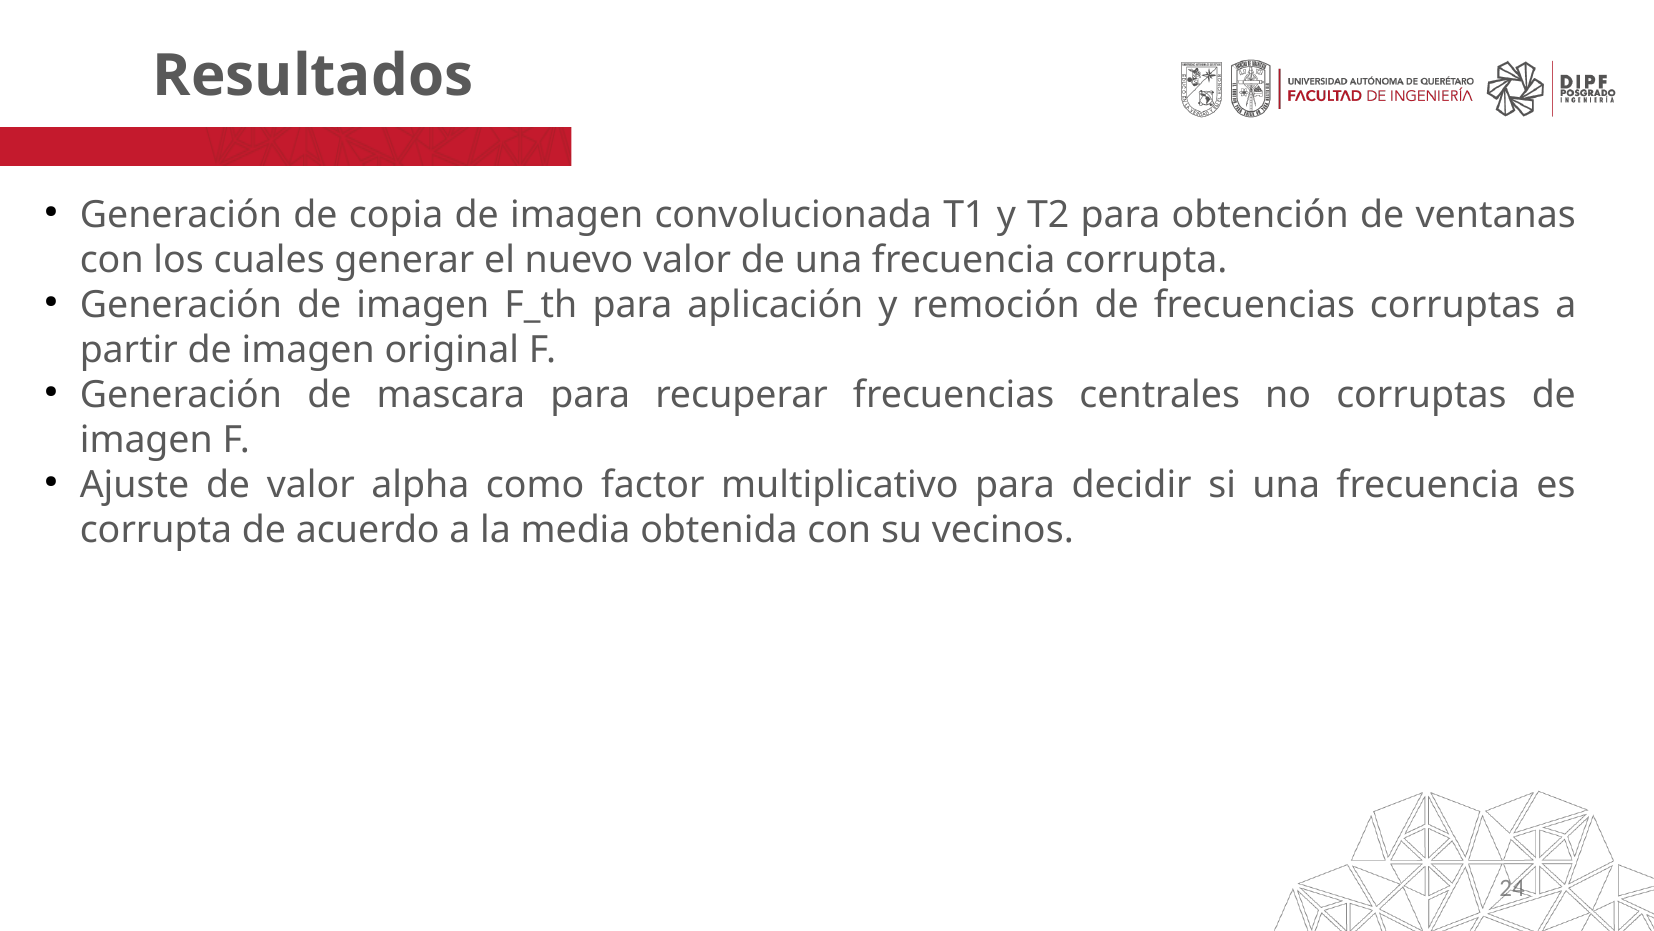

Resultados
Generación de copia de imagen convolucionada T1 y T2 para obtención de ventanas con los cuales generar el nuevo valor de una frecuencia corrupta.
Generación de imagen F_th para aplicación y remoción de frecuencias corruptas a partir de imagen original F.
Generación de mascara para recuperar frecuencias centrales no corruptas de imagen F.
Ajuste de valor alpha como factor multiplicativo para decidir si una frecuencia es corrupta de acuerdo a la media obtenida con su vecinos.
24